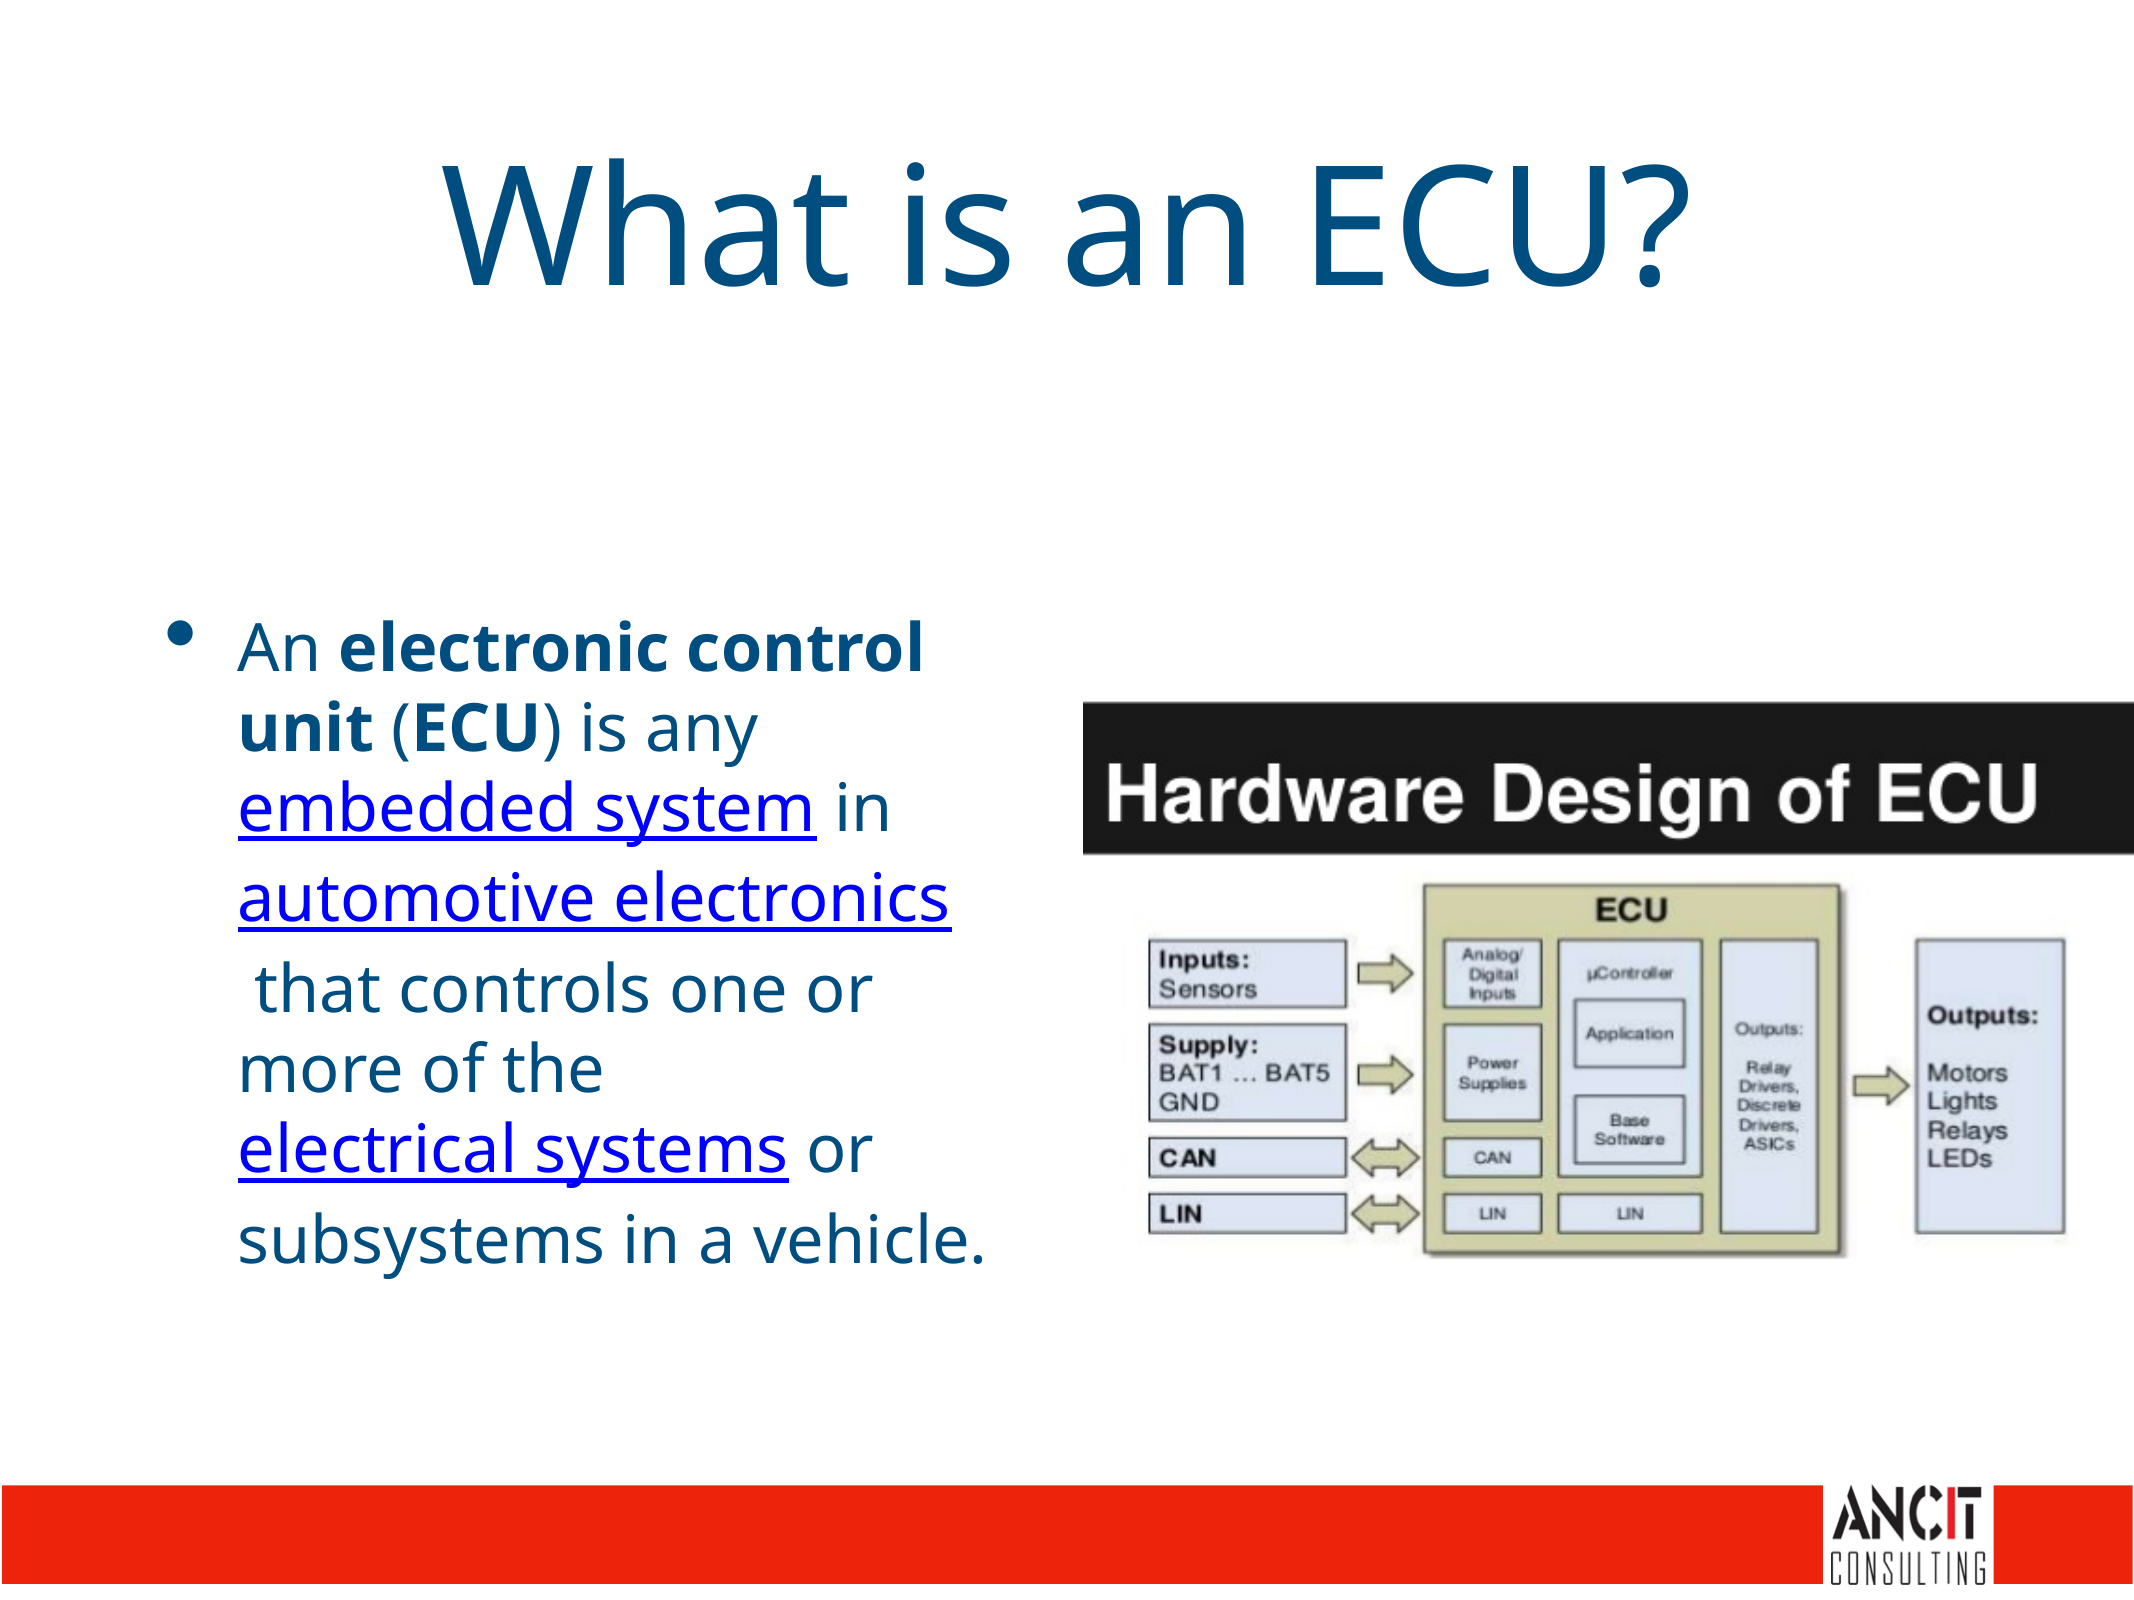

# What is an ECU?
An electronic control unit (ECU) is any embedded system in automotive electronics that controls one or more of the electrical systems or subsystems in a vehicle.